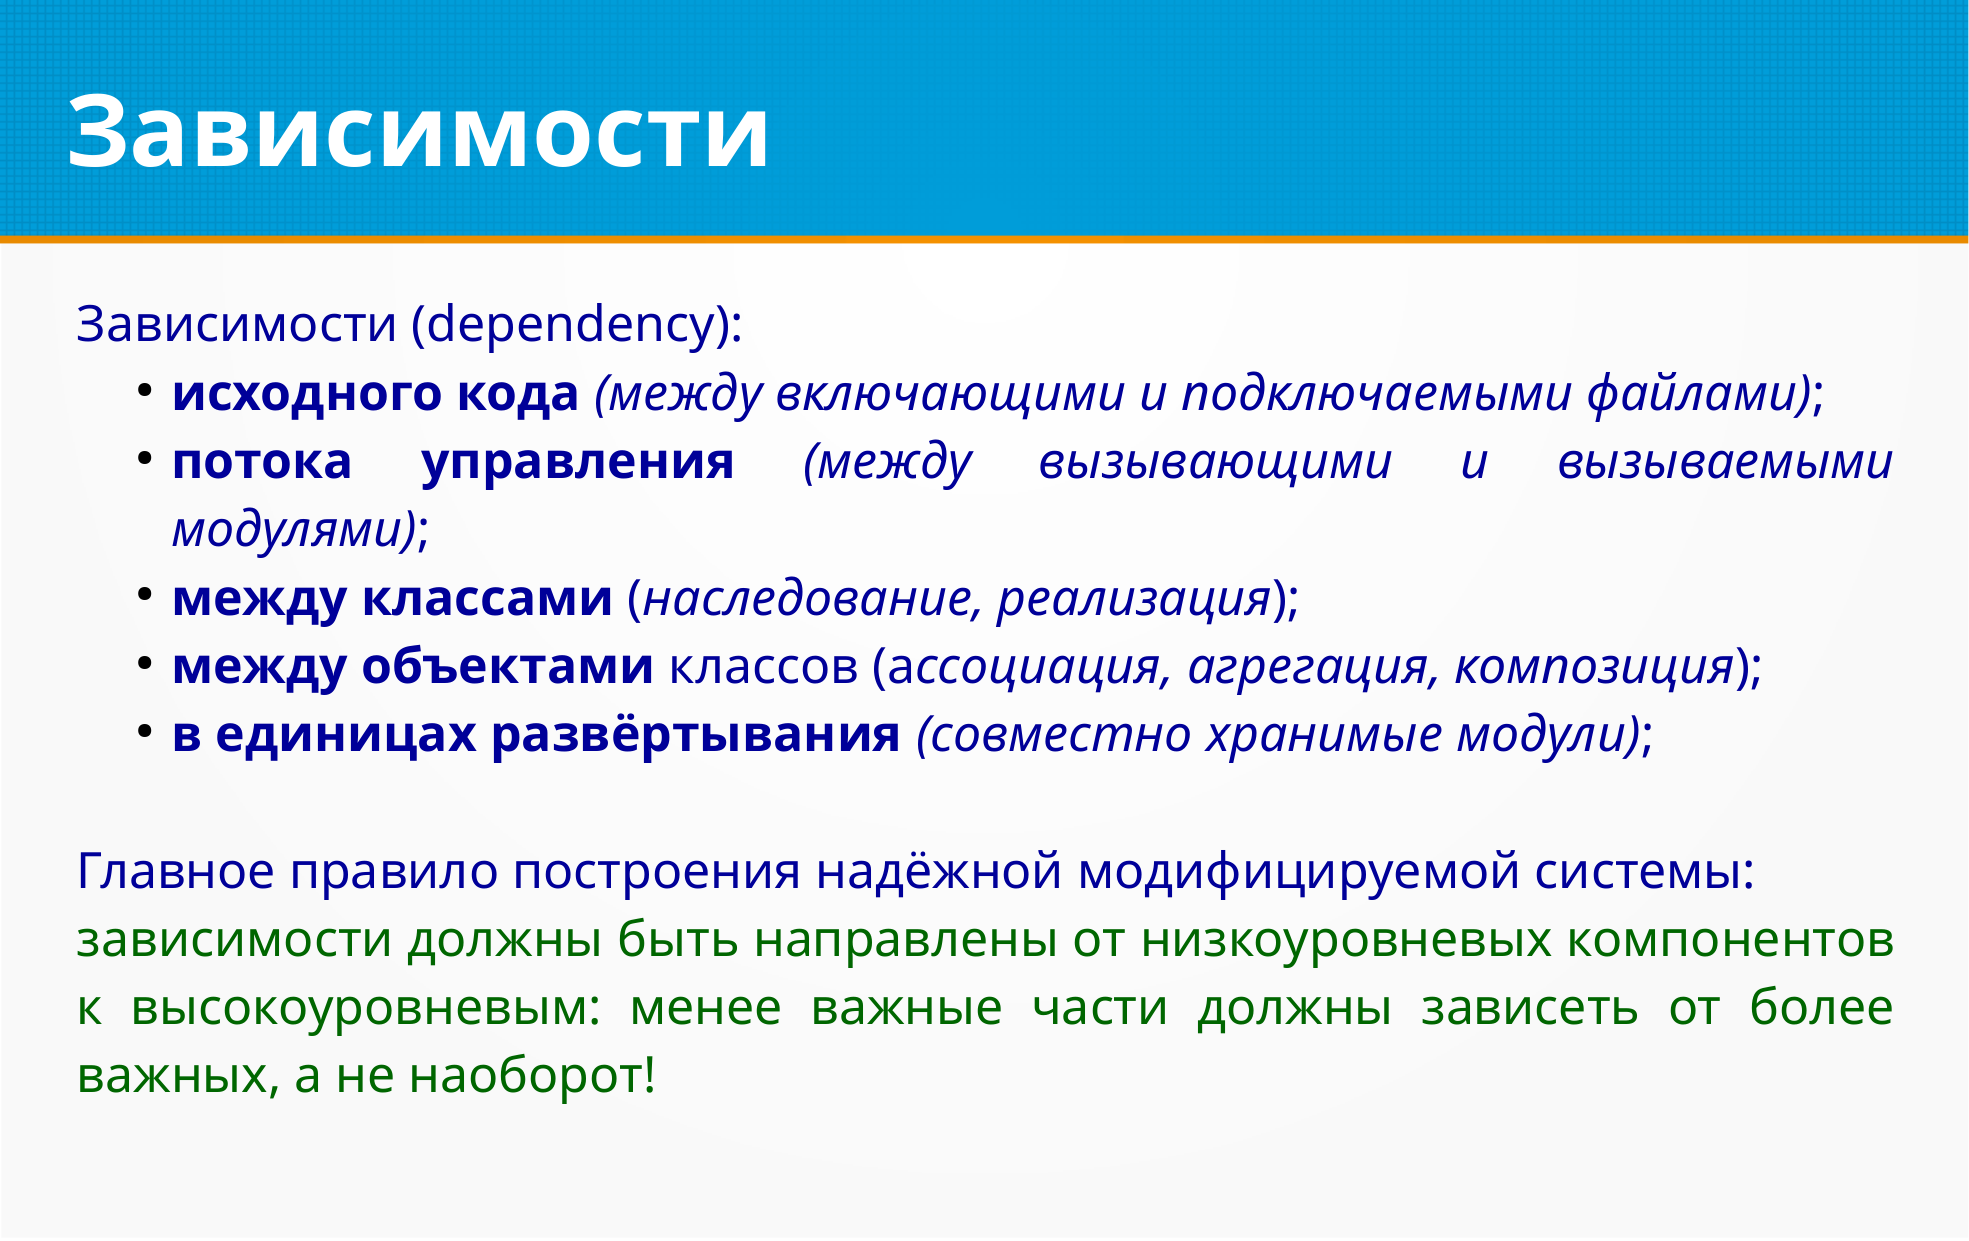

Зависимости
Зависимости (dependency):
исходного кода (между включающими и подключаемыми файлами);
потока управления (между вызывающими и вызываемыми модулями);
между классами (наследование, реализация);
между объектами классов (ассоциация, агрегация, композиция);
в единицах развёртывания (совместно хранимые модули);
Главное правило построения надёжной модифицируемой системы:
зависимости должны быть направлены от низкоуровневых компонентов к высокоуровневым: менее важные части должны зависеть от более важных, а не наоборот!